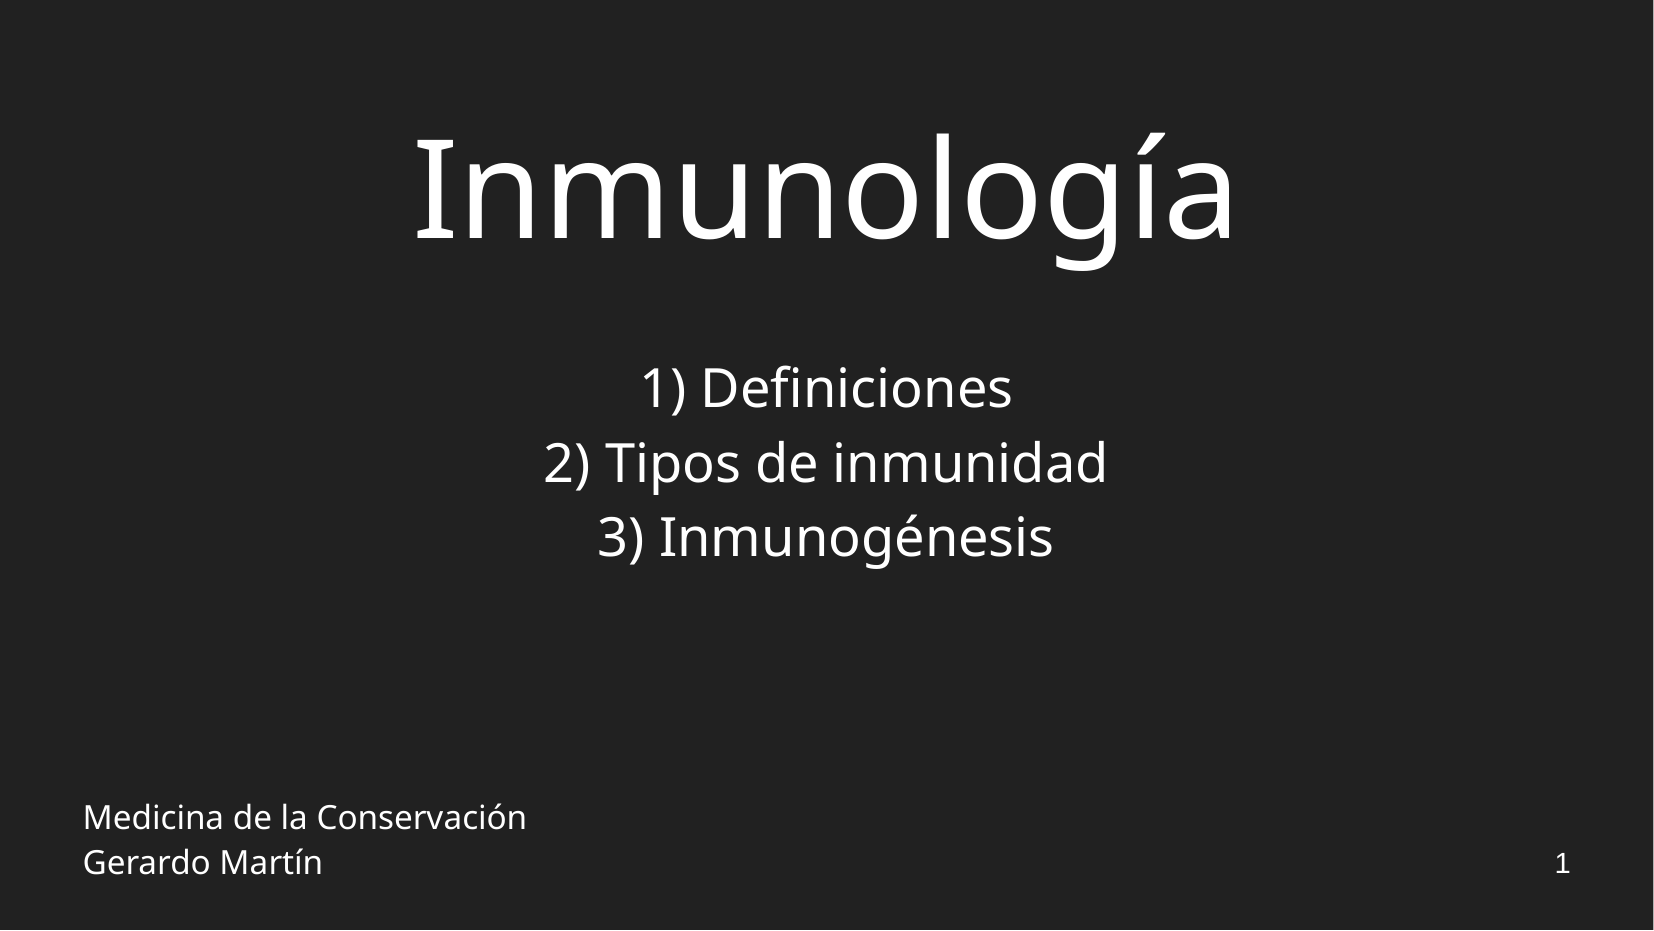

Inmunología
# Definiciones
 Tipos de inmunidad
 Inmunogénesis
Medicina de la Conservación
Gerardo Martín
1